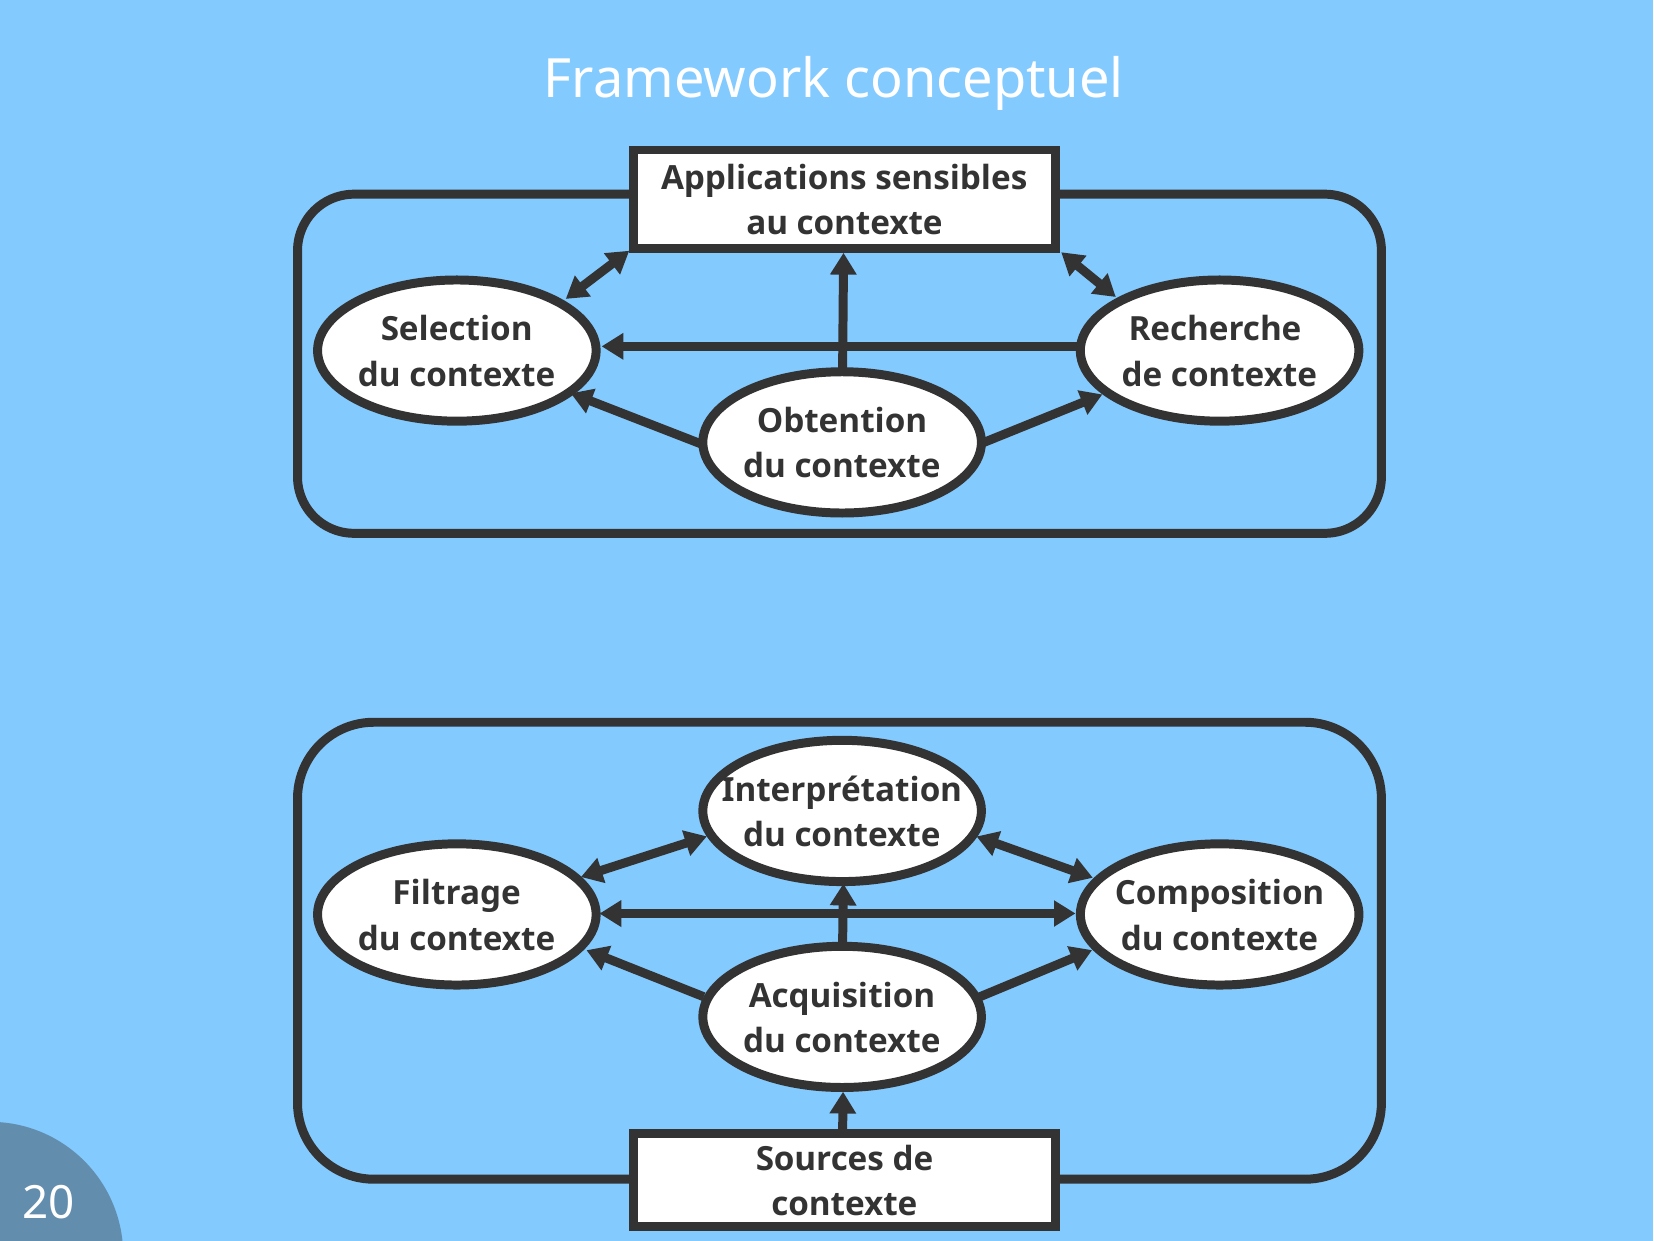

Framework conceptuel
Applications sensibles
au contexte
Selection
du contexte
Recherche
de contexte
Obtention
du contexte
Interprétation
du contexte
Filtrage
du contexte
Composition
du contexte
Acquisition
du contexte
Sources de
contexte
20